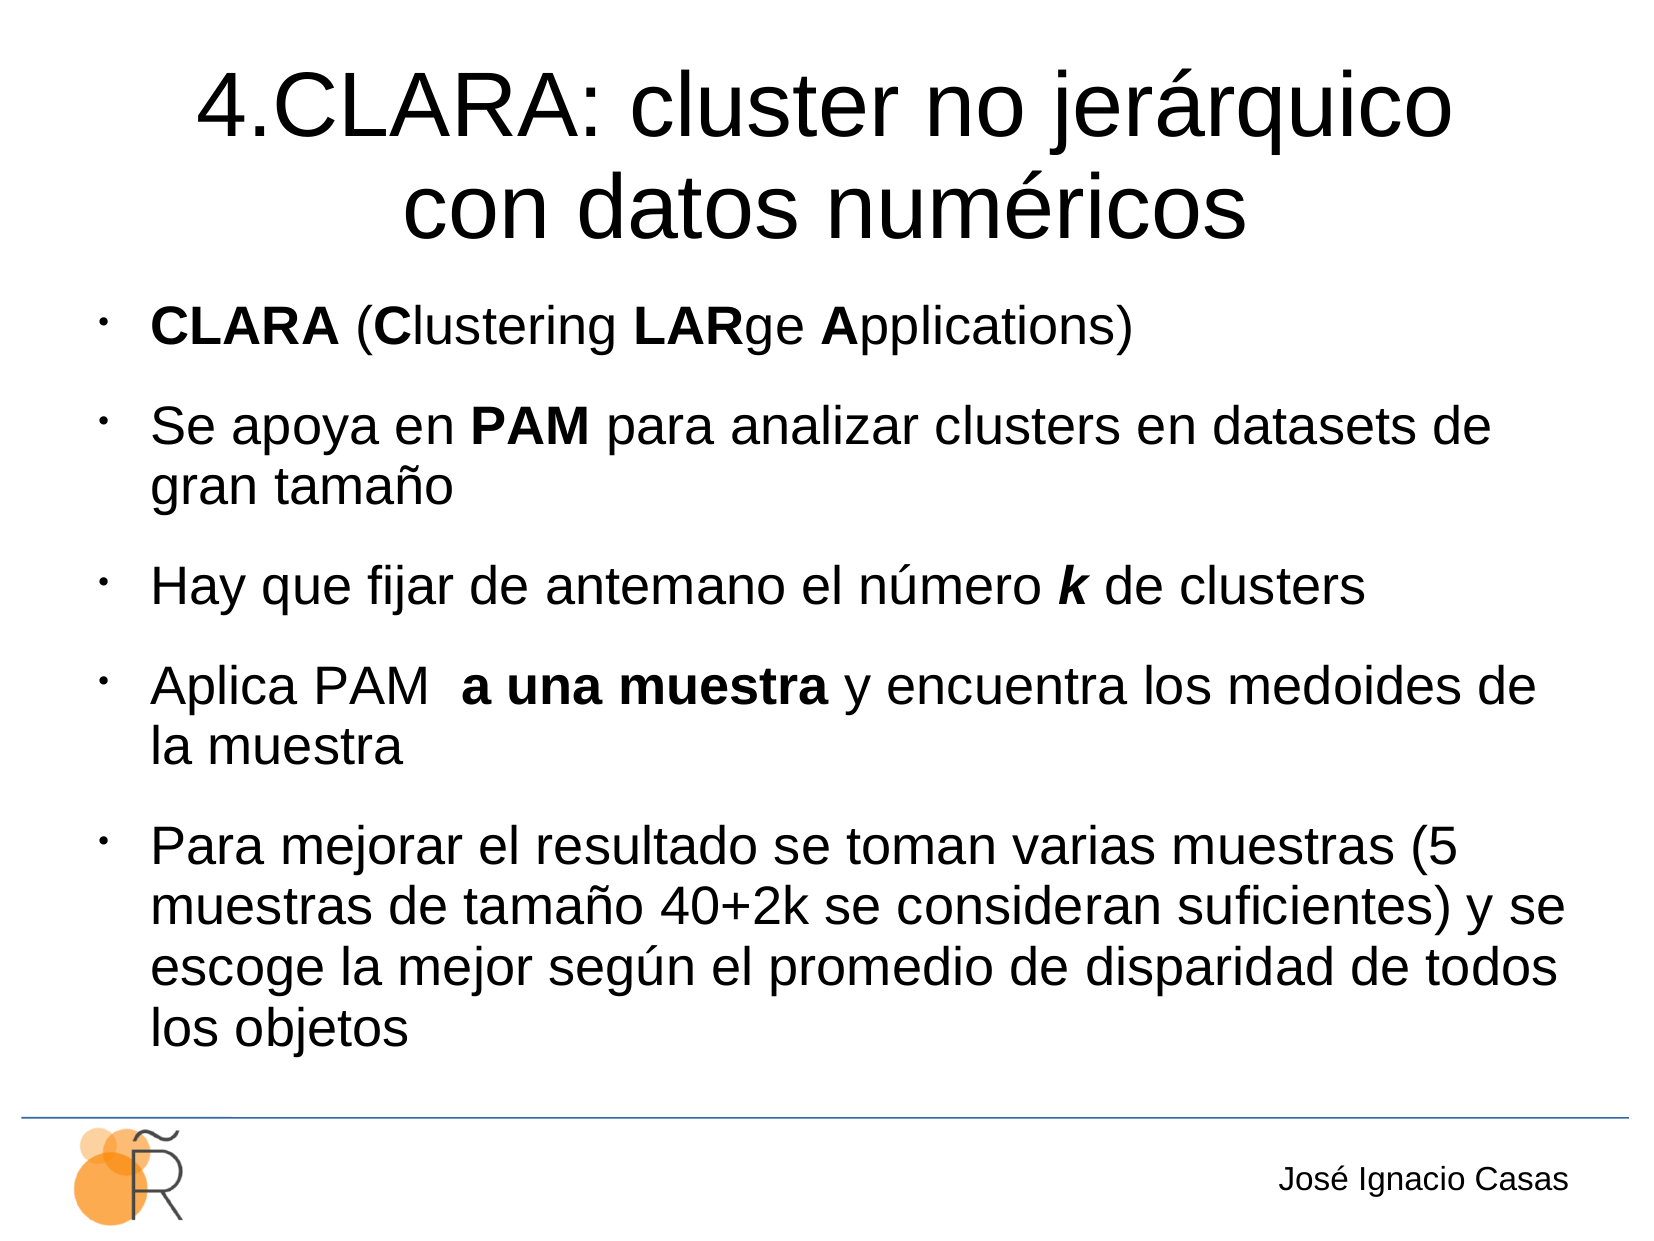

# 4.CLARA: cluster no jerárquico con datos numéricos
CLARA (Clustering LARge Applications)
Se apoya en PAM para analizar clusters en datasets de gran tamaño
Hay que fijar de antemano el número k de clusters
Aplica PAM a una muestra y encuentra los medoides de la muestra
Para mejorar el resultado se toman varias muestras (5 muestras de tamaño 40+2k se consideran suficientes) y se escoge la mejor según el promedio de disparidad de todos los objetos